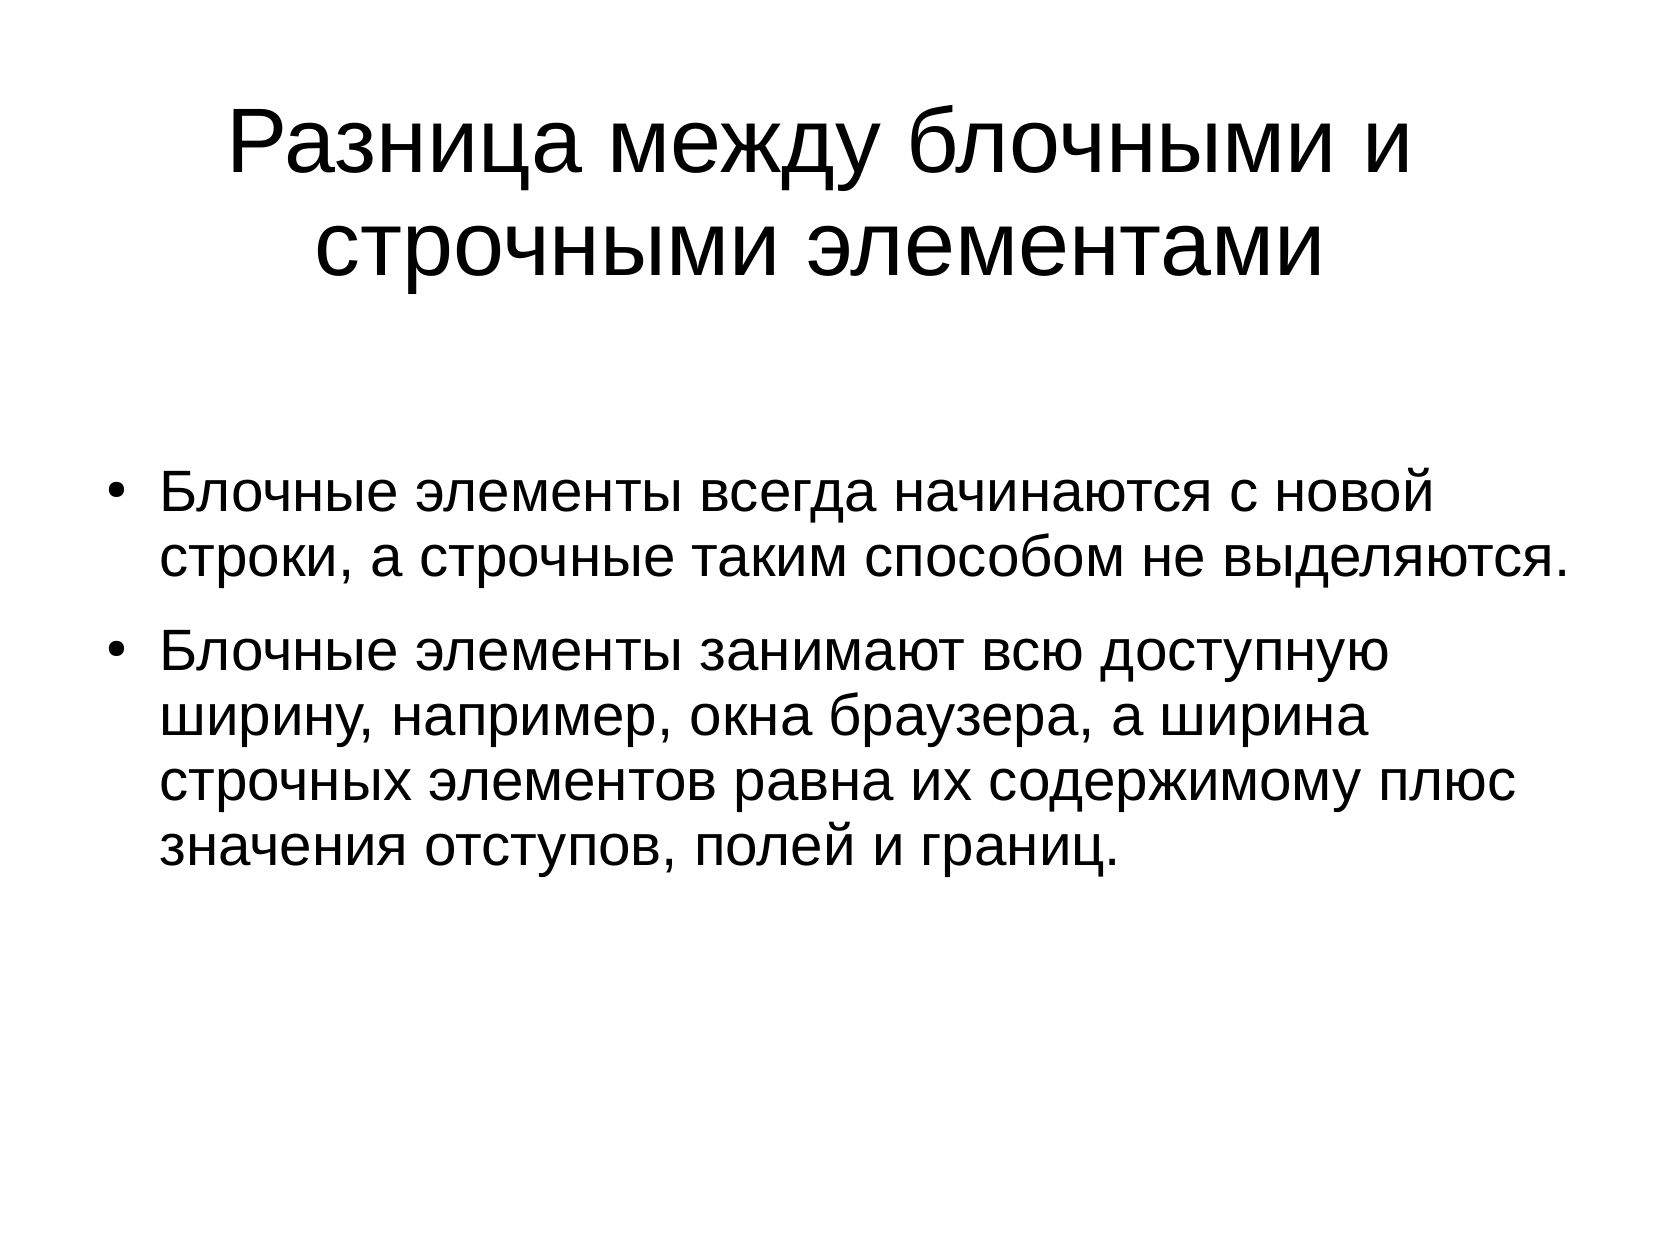

# Разница между блочными и строчными элементами
Блочные элементы всегда начинаются с новой строки, а строчные таким способом не выделяются.
Блочные элементы занимают всю доступную ширину, например, окна браузера, а ширина строчных элементов равна их содержимому плюс значения отступов, полей и границ.